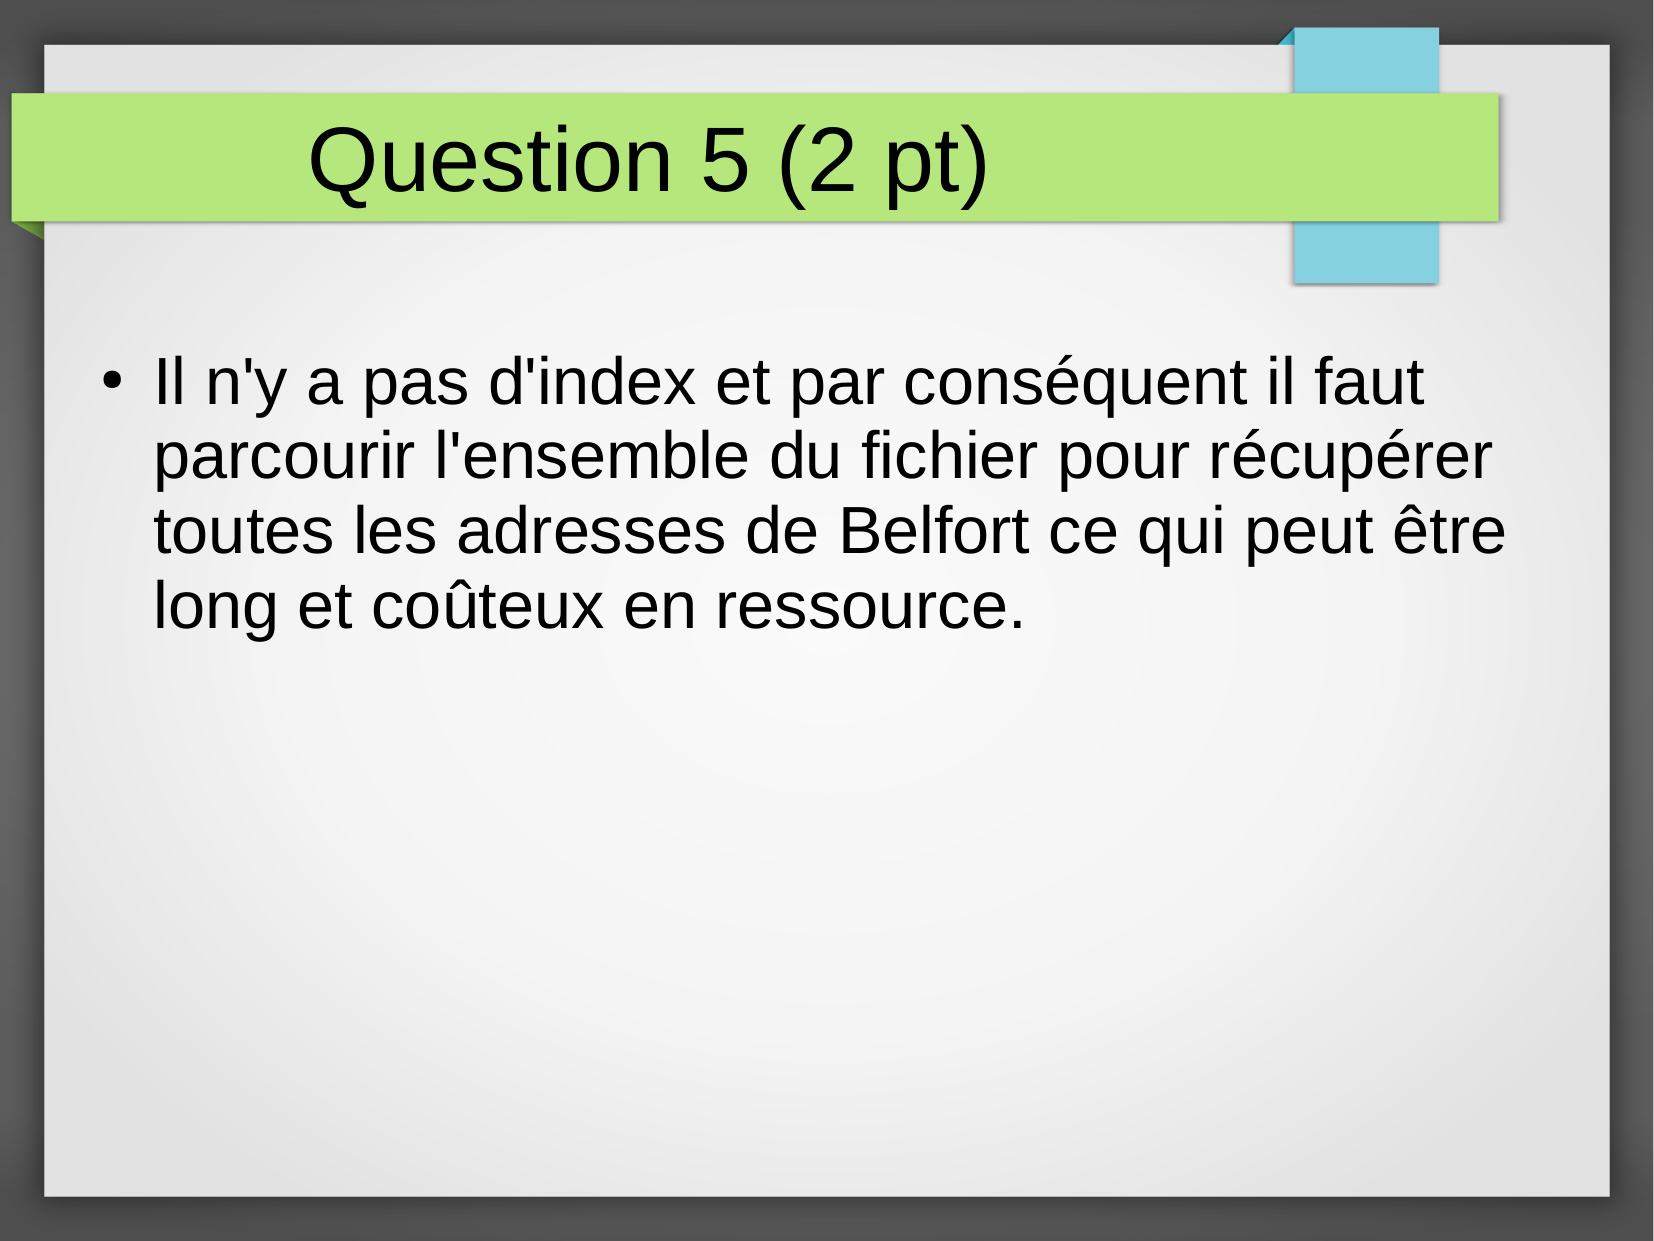

# Question 5 (2 pt)
Il n'y a pas d'index et par conséquent il faut parcourir l'ensemble du fichier pour récupérer toutes les adresses de Belfort ce qui peut être long et coûteux en ressource.